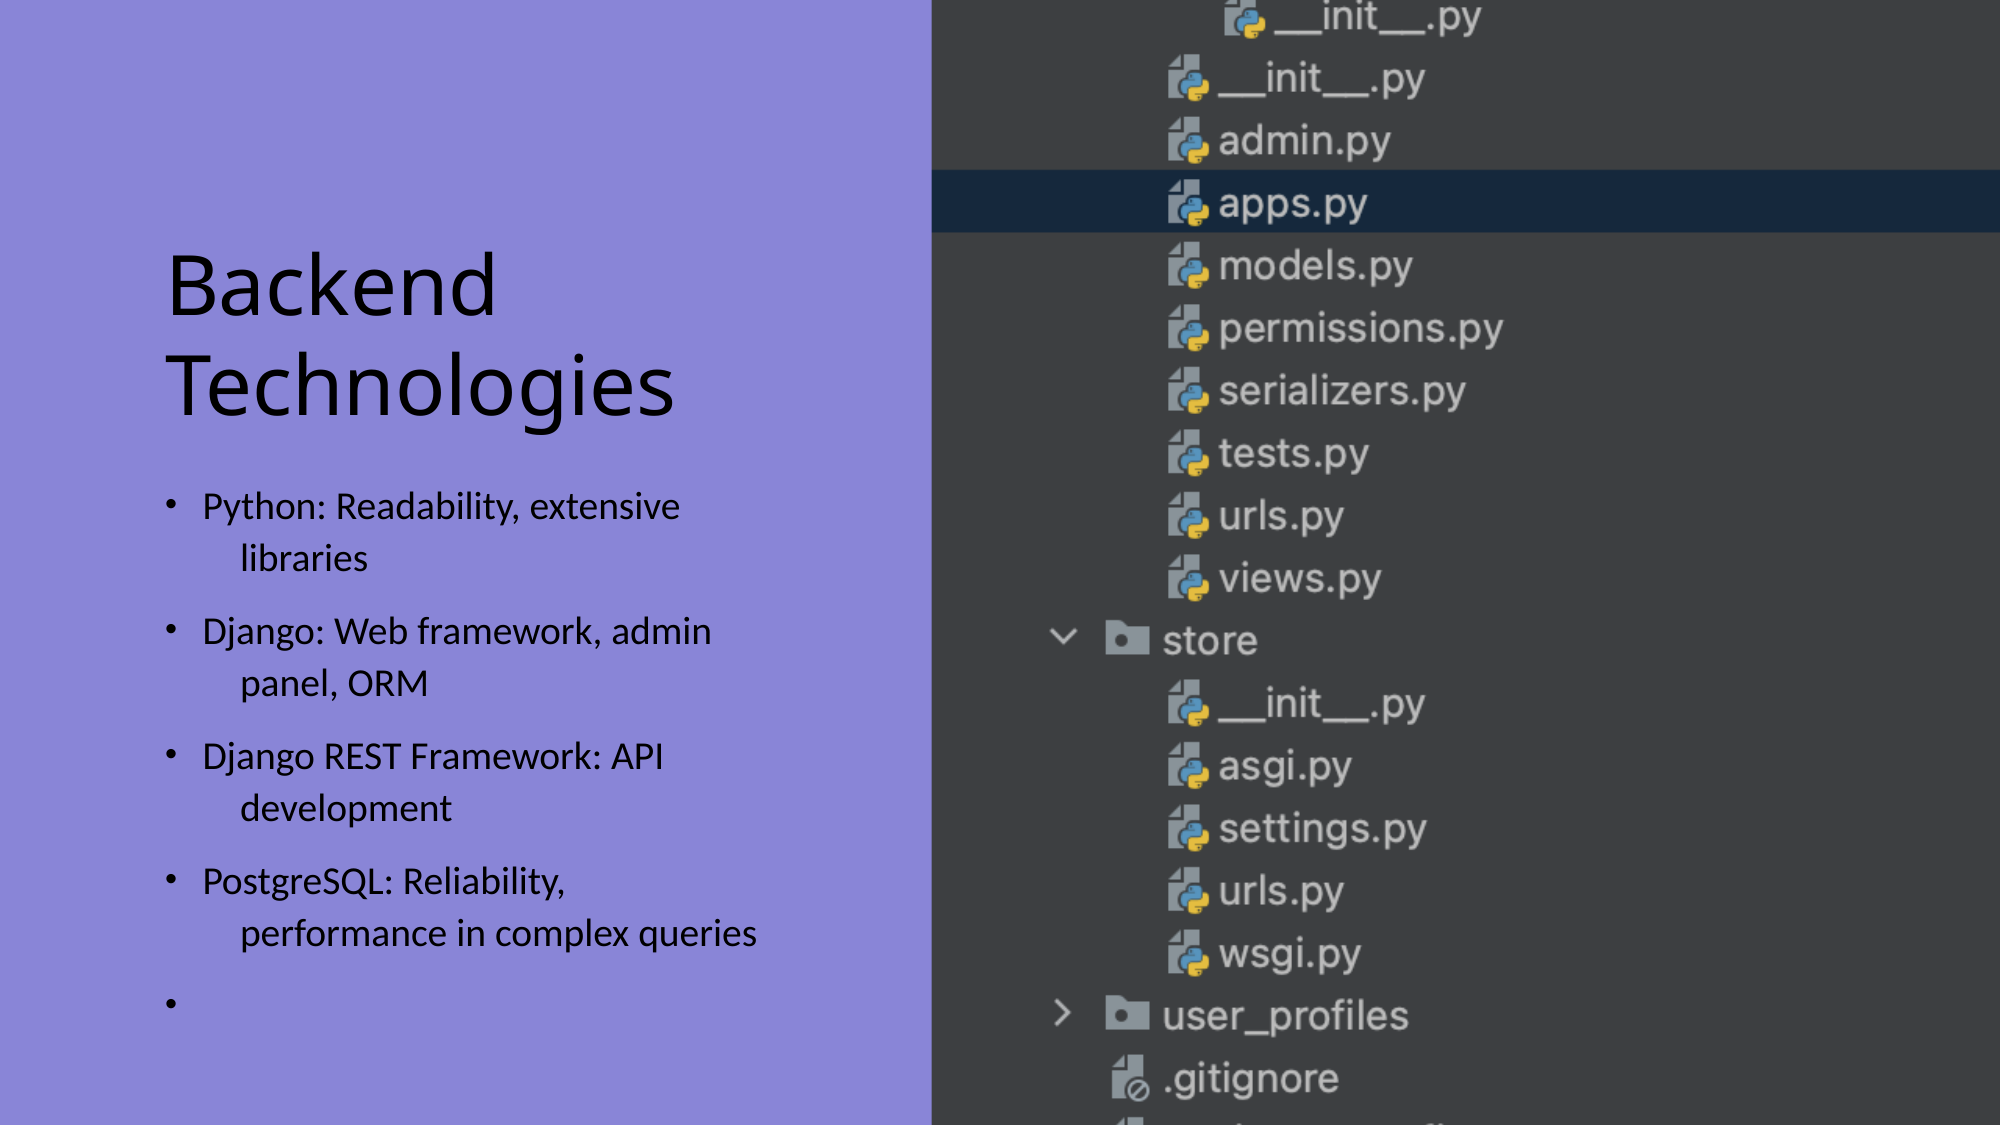

# Backend Technologies
Python: Readability, extensive libraries
Django: Web framework, admin panel, ORM
Django REST Framework: API development
PostgreSQL: Reliability, performance in complex queries